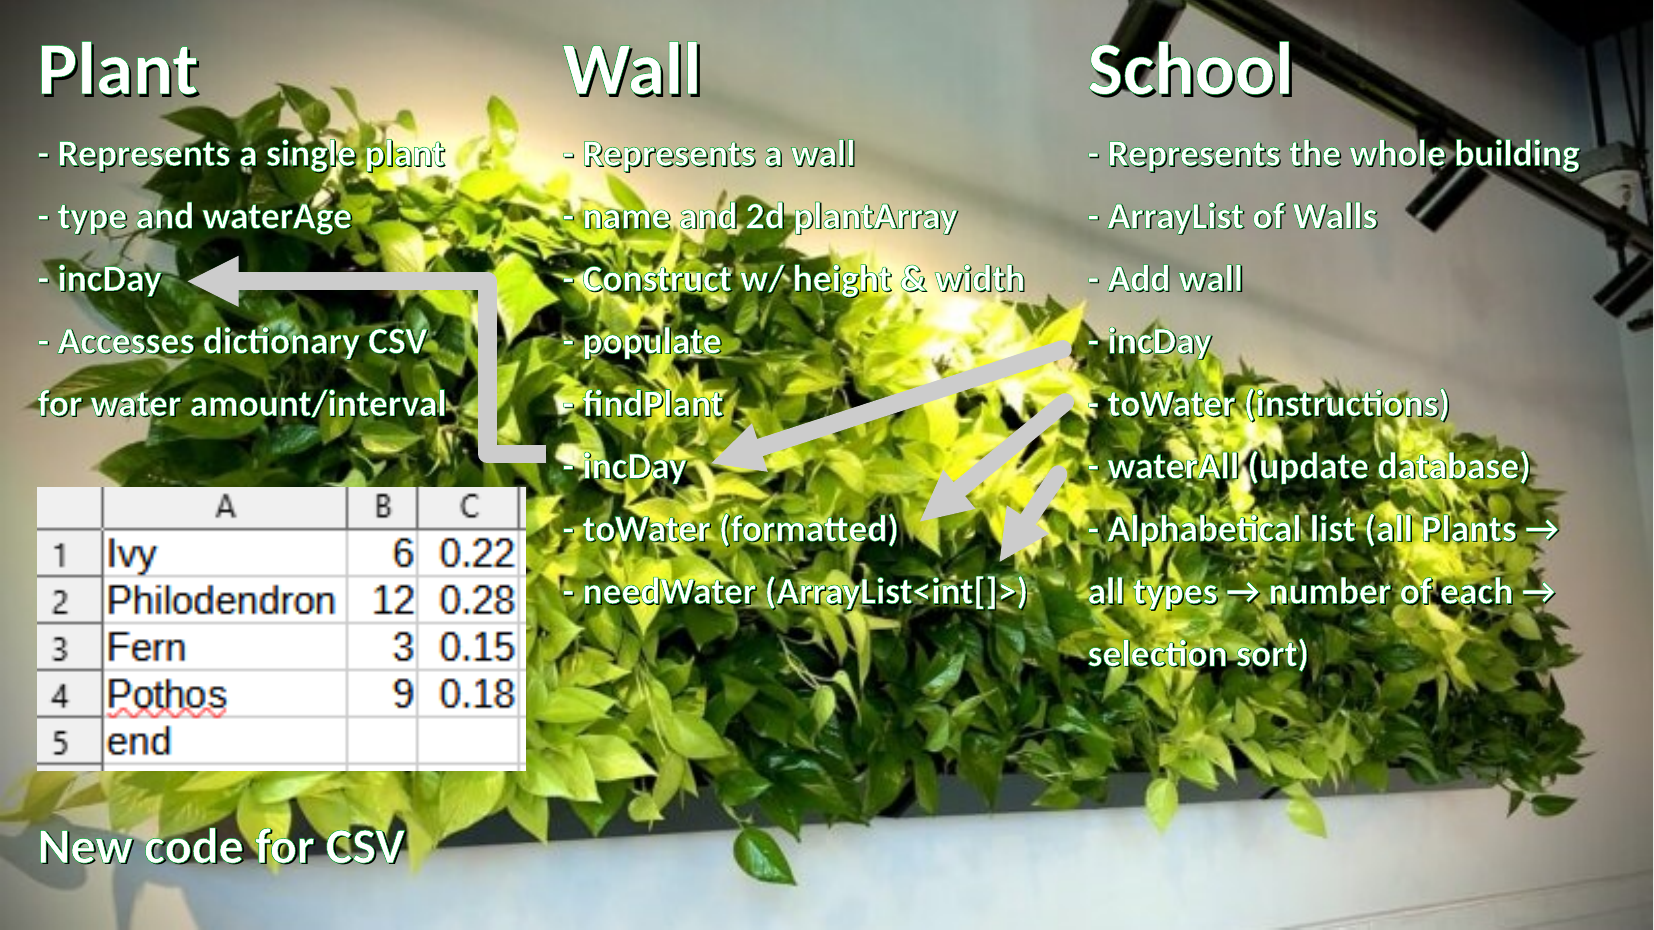

Plant					Wall						School
- Represents a single plant		- Represents a wall				- Represents the whole building
- type and waterAge			- name and 2d plantArray		- ArrayList of Walls
- incDay						- Construct w/ height & width	- Add wall
- Accesses dictionary CSV		- populate					- incDay
for water amount/interval		- findPlant					- toWater (instructions)
							- incDay						- waterAll (update database)
							- toWater (formatted)			- Alphabetical list (all Plants →
							- needWater (ArrayList<int[]>)	all types → number of each →
														selection sort)
New code for CSV